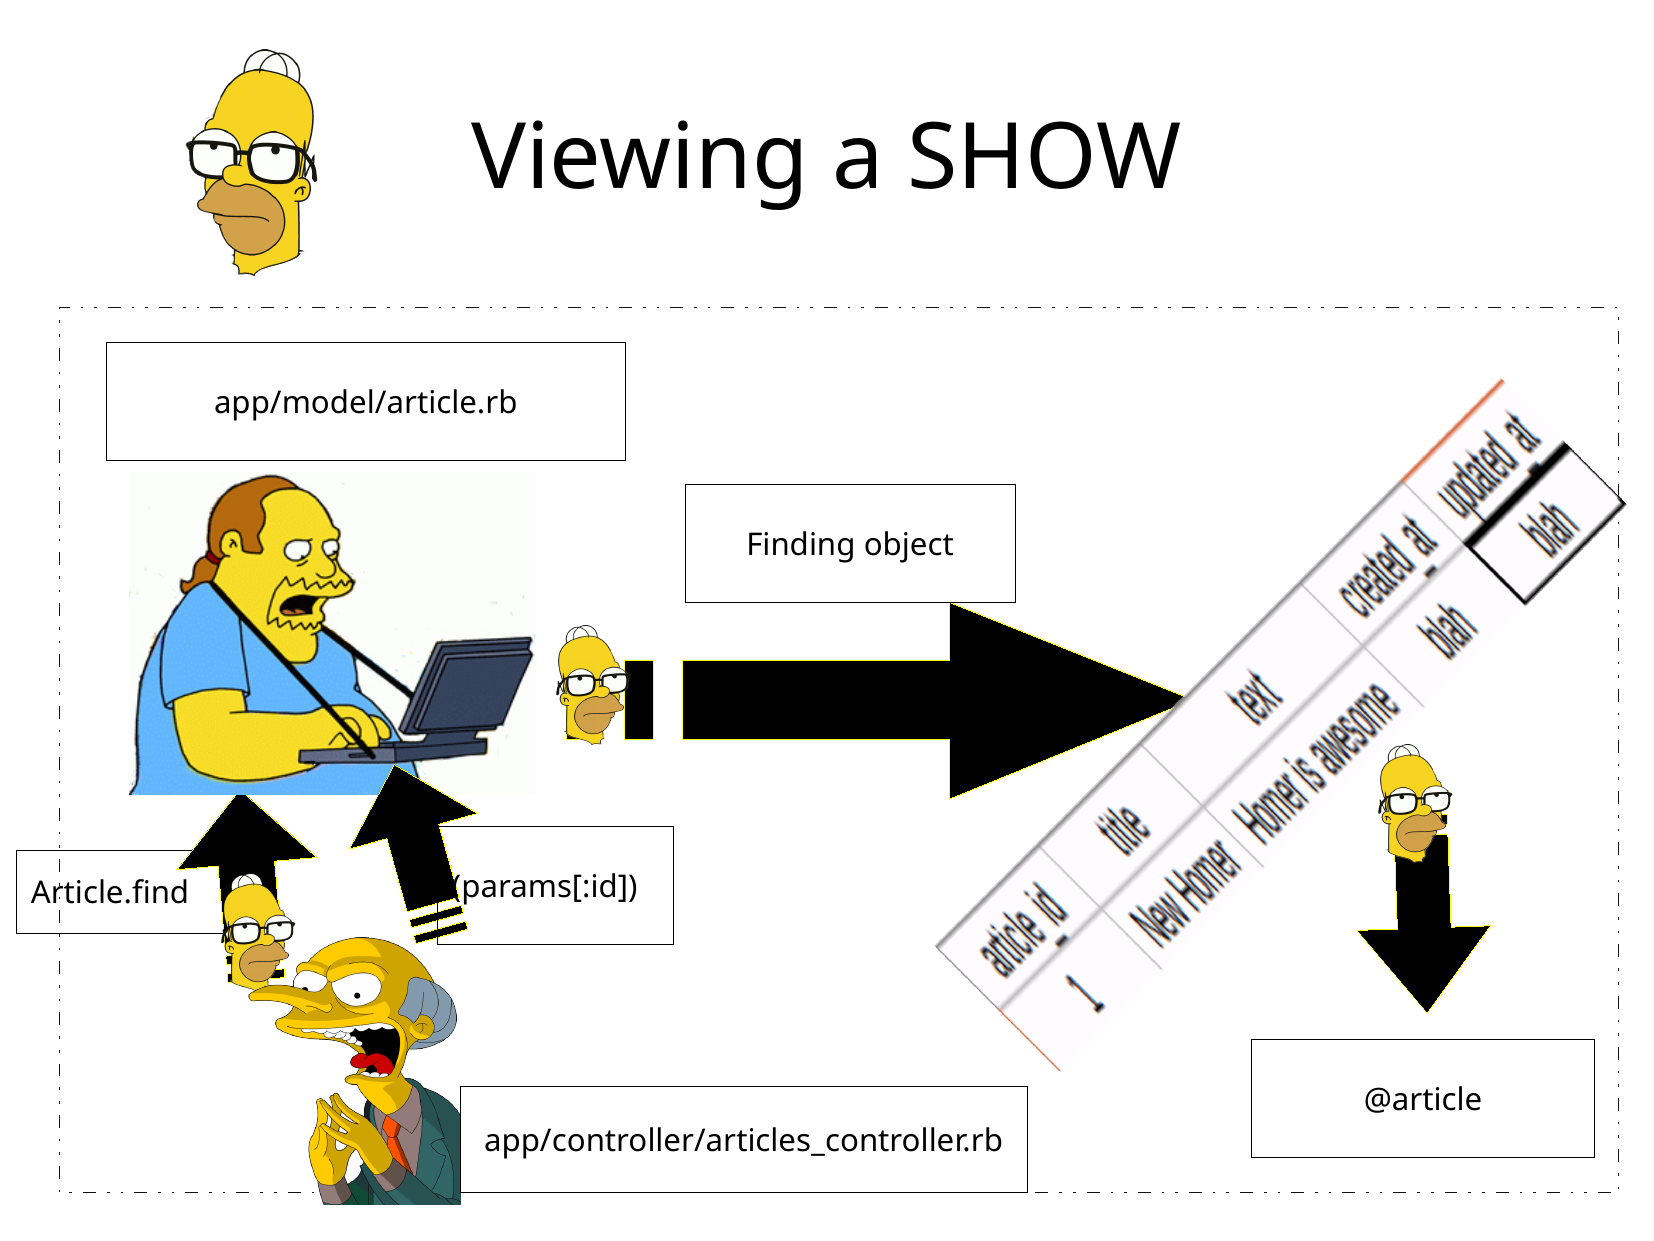

# Viewing a SHOW
app/model/article.rb
Finding object
(params[:id])
Article.find
@article
app/controller/articles_controller.rb